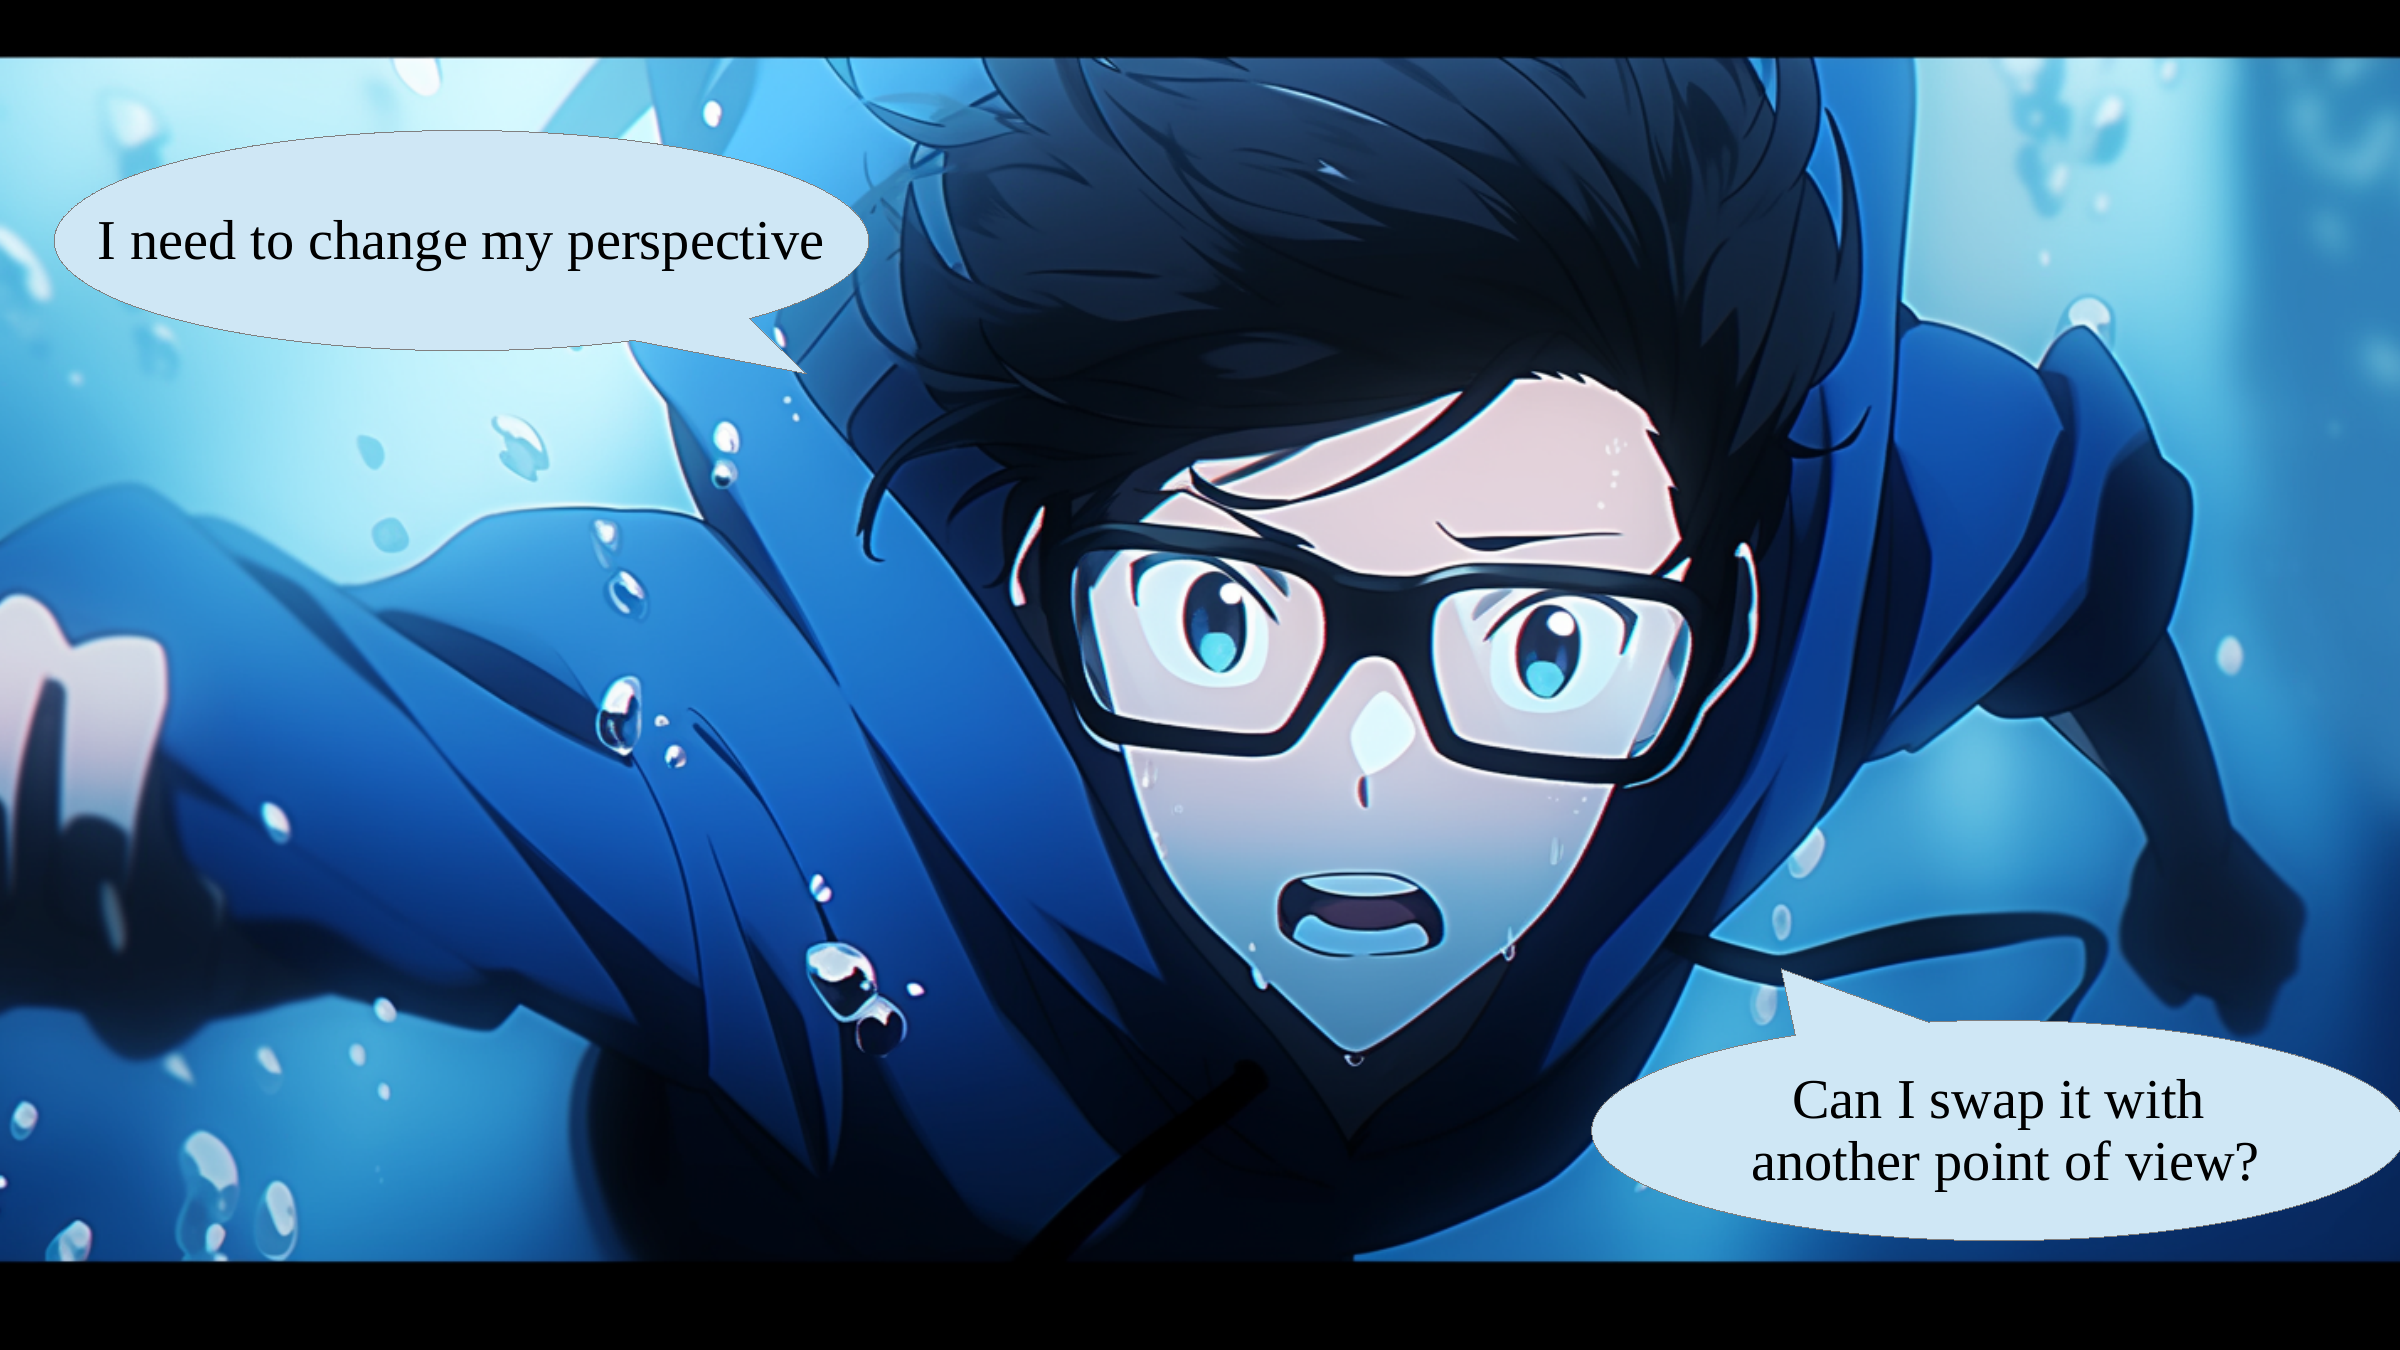

I need to change my perspective
Can I swap it with
 another point of view?